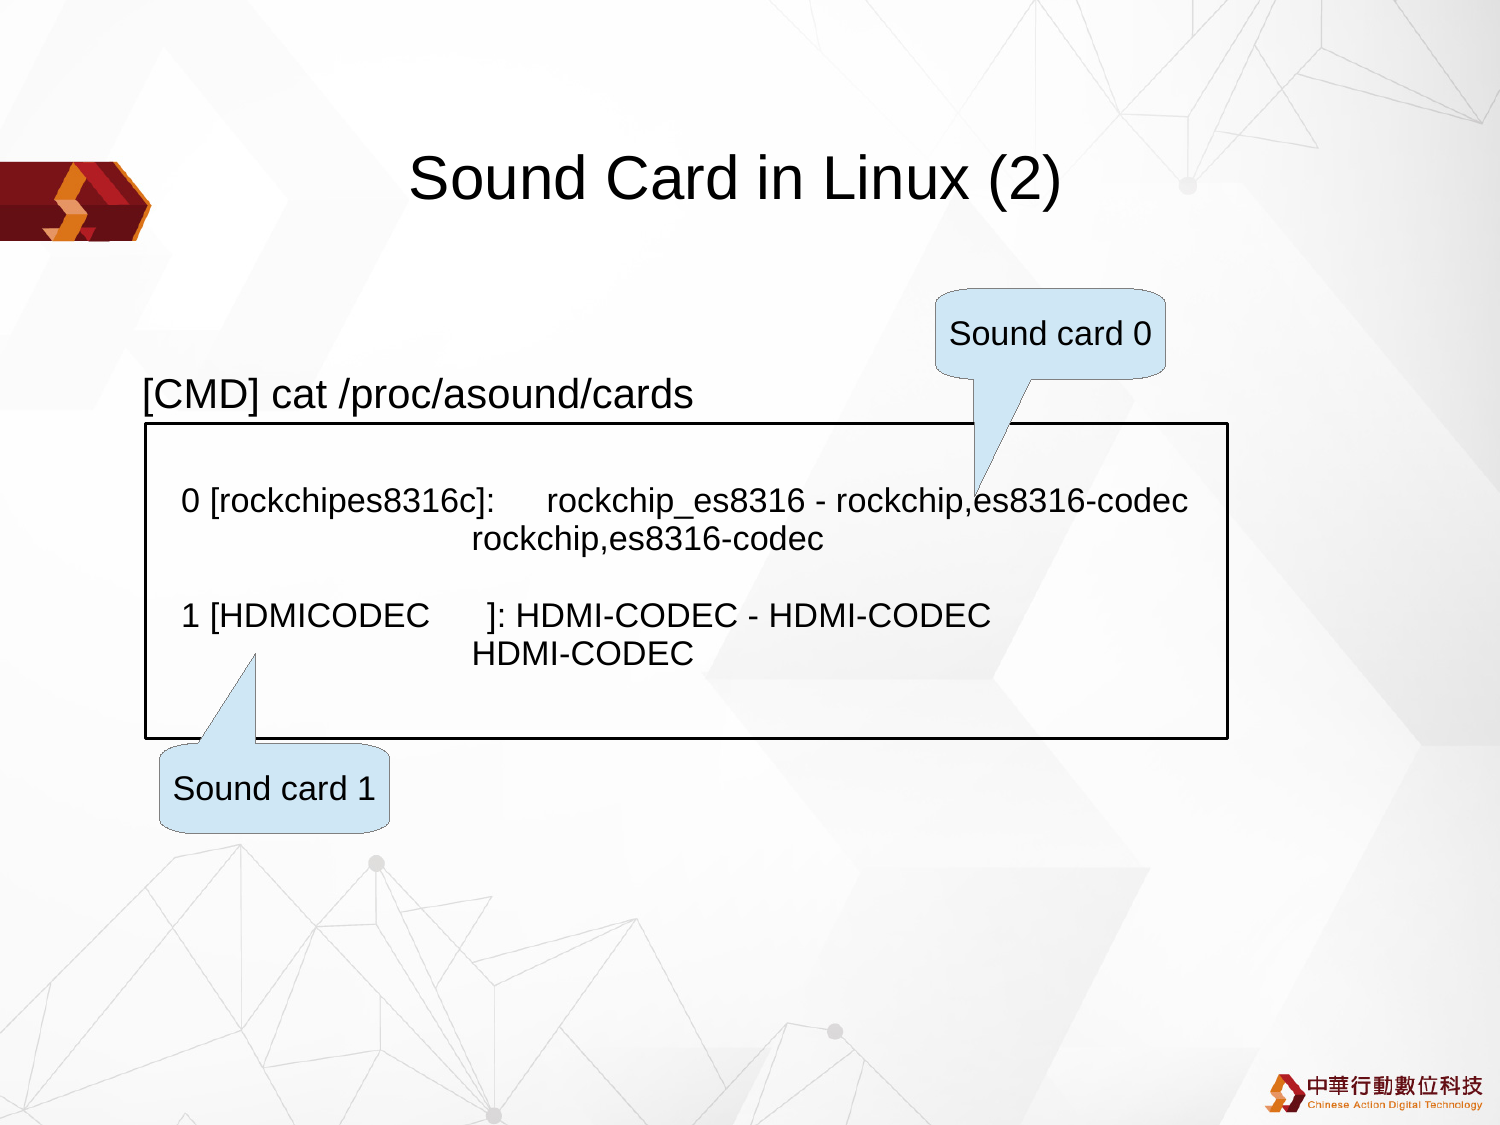

# Sound Card in Linux (2)
Sound card 0
[CMD] cat /proc/asound/cards
 0 [rockchipes8316c]: 	rockchip_es8316 - rockchip,es8316-codec
 		rockchip,es8316-codec
 1 [HDMICODEC ]: HDMI-CODEC - HDMI-CODEC
 		HDMI-CODEC
Sound card 1